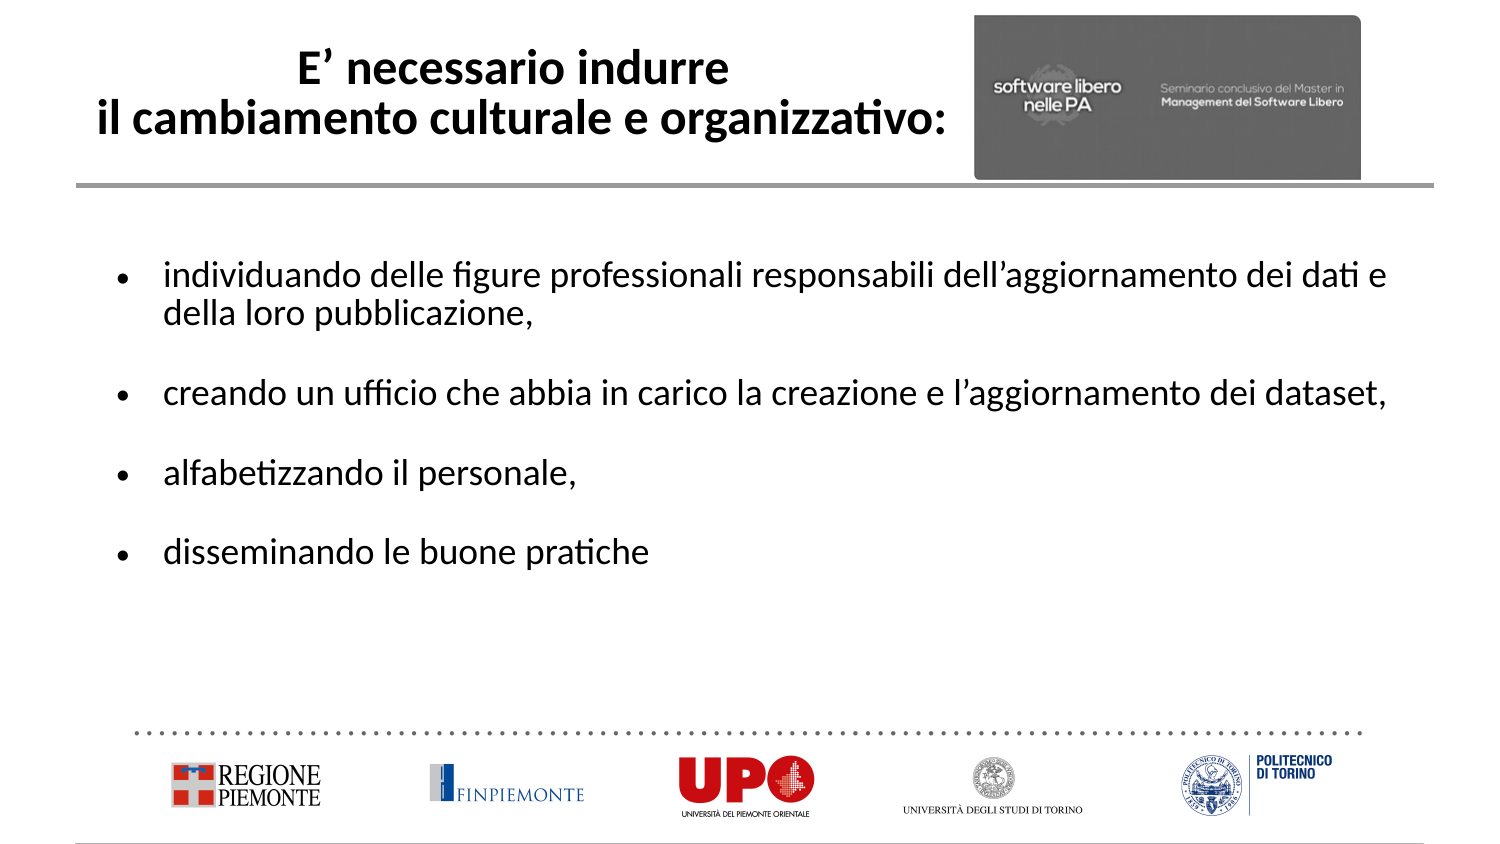

# E’ necessario indurre il cambiamento culturale e organizzativo:
individuando delle figure professionali responsabili dell’aggiornamento dei dati e della loro pubblicazione,
creando un ufficio che abbia in carico la creazione e l’aggiornamento dei dataset,
alfabetizzando il personale,
disseminando le buone pratiche